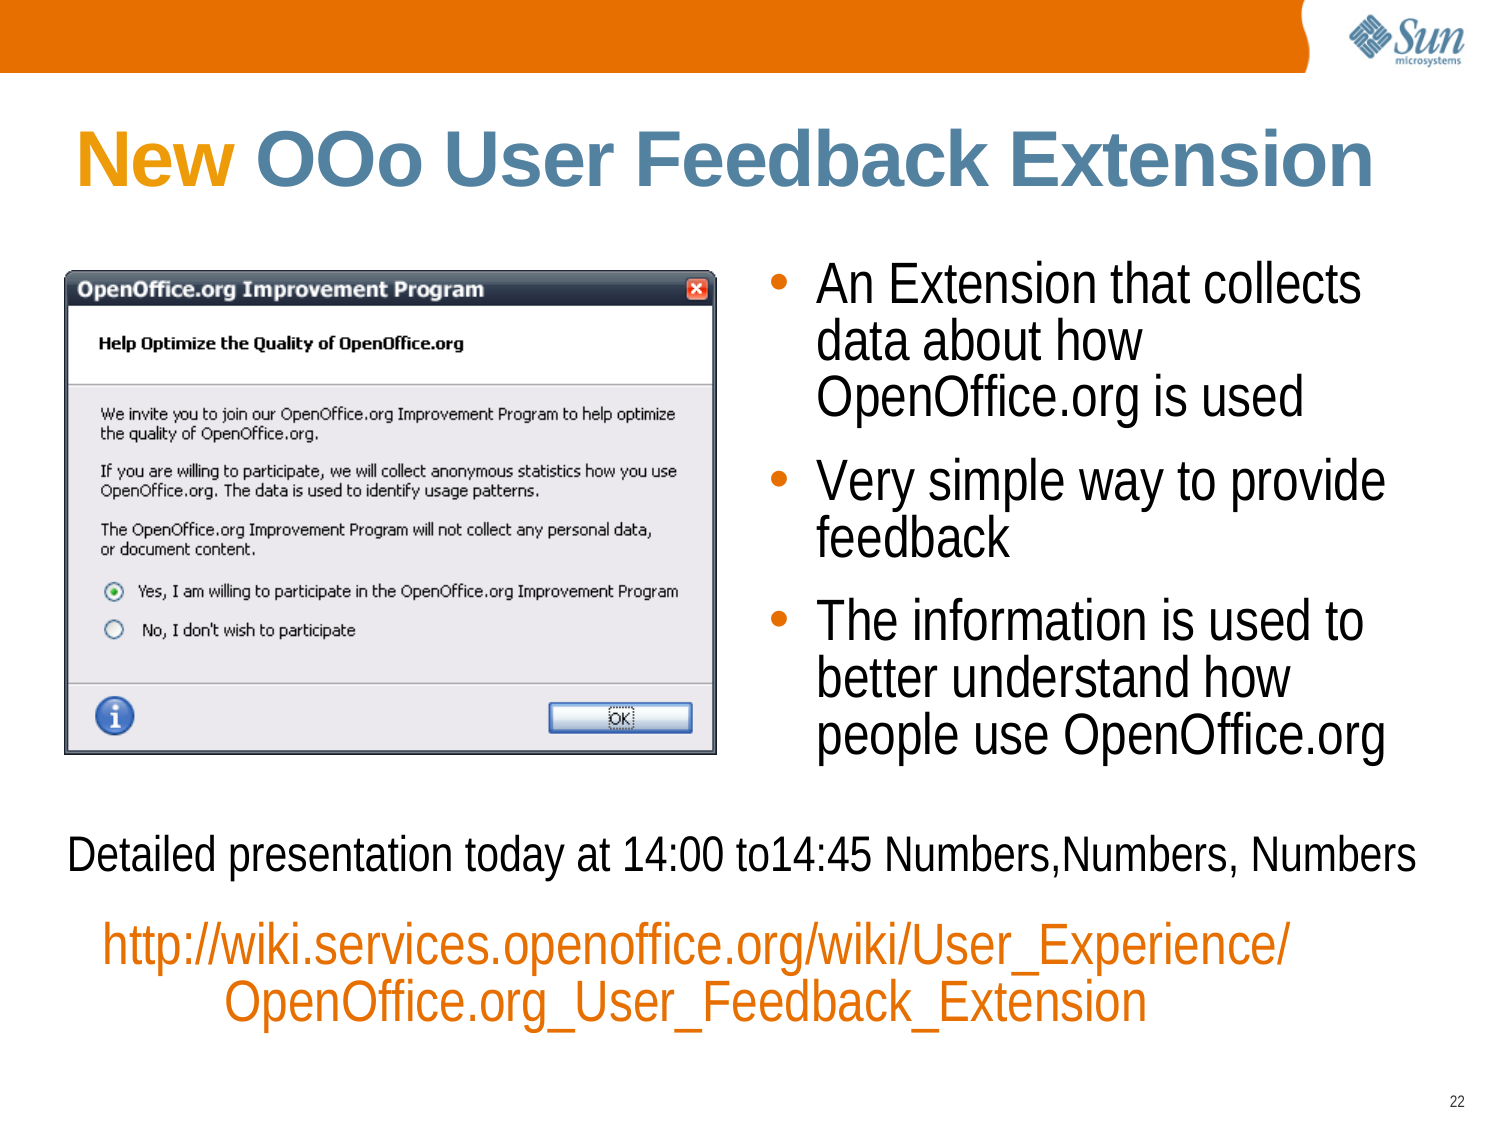

# New OOo User Feedback Extension
An Extension that collects data about how OpenOffice.org is used
Very simple way to provide feedback
The information is used to better understand how people use OpenOffice.org
Detailed presentation today at 14:00 to14:45 Numbers,Numbers, Numbers
http://wiki.services.openoffice.org/wiki/User_Experience/OpenOffice.org_User_Feedback_Extension